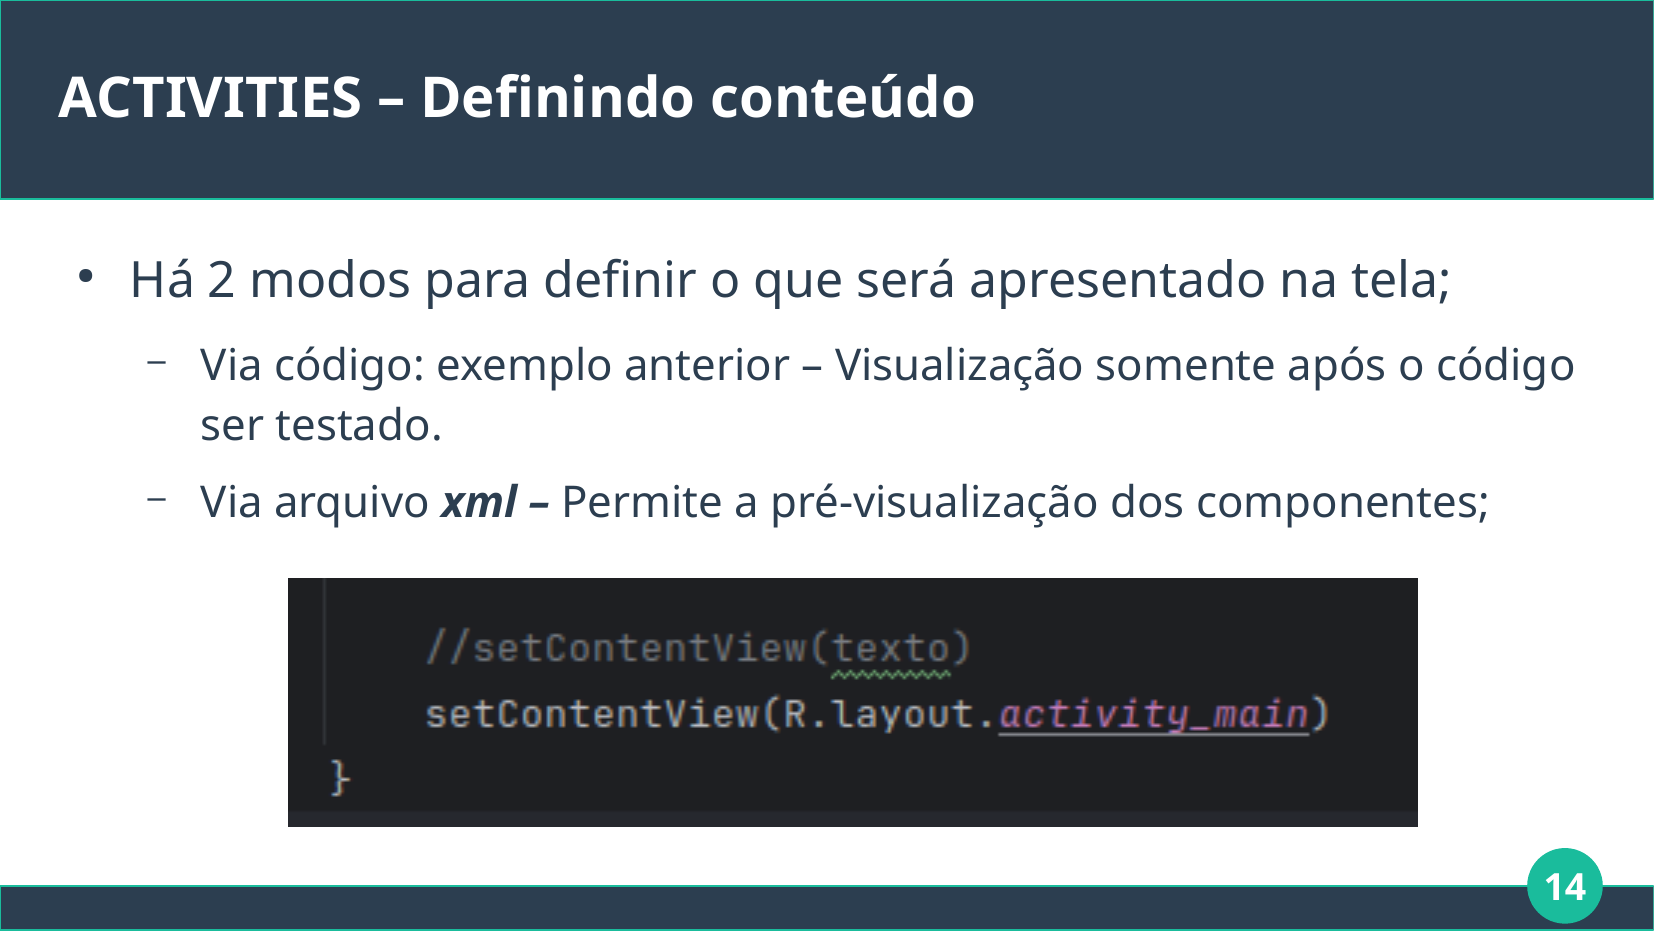

# ACTIVITIES – Definindo conteúdo
Há 2 modos para definir o que será apresentado na tela;
Via código: exemplo anterior – Visualização somente após o código ser testado.
Via arquivo xml – Permite a pré-visualização dos componentes;
14